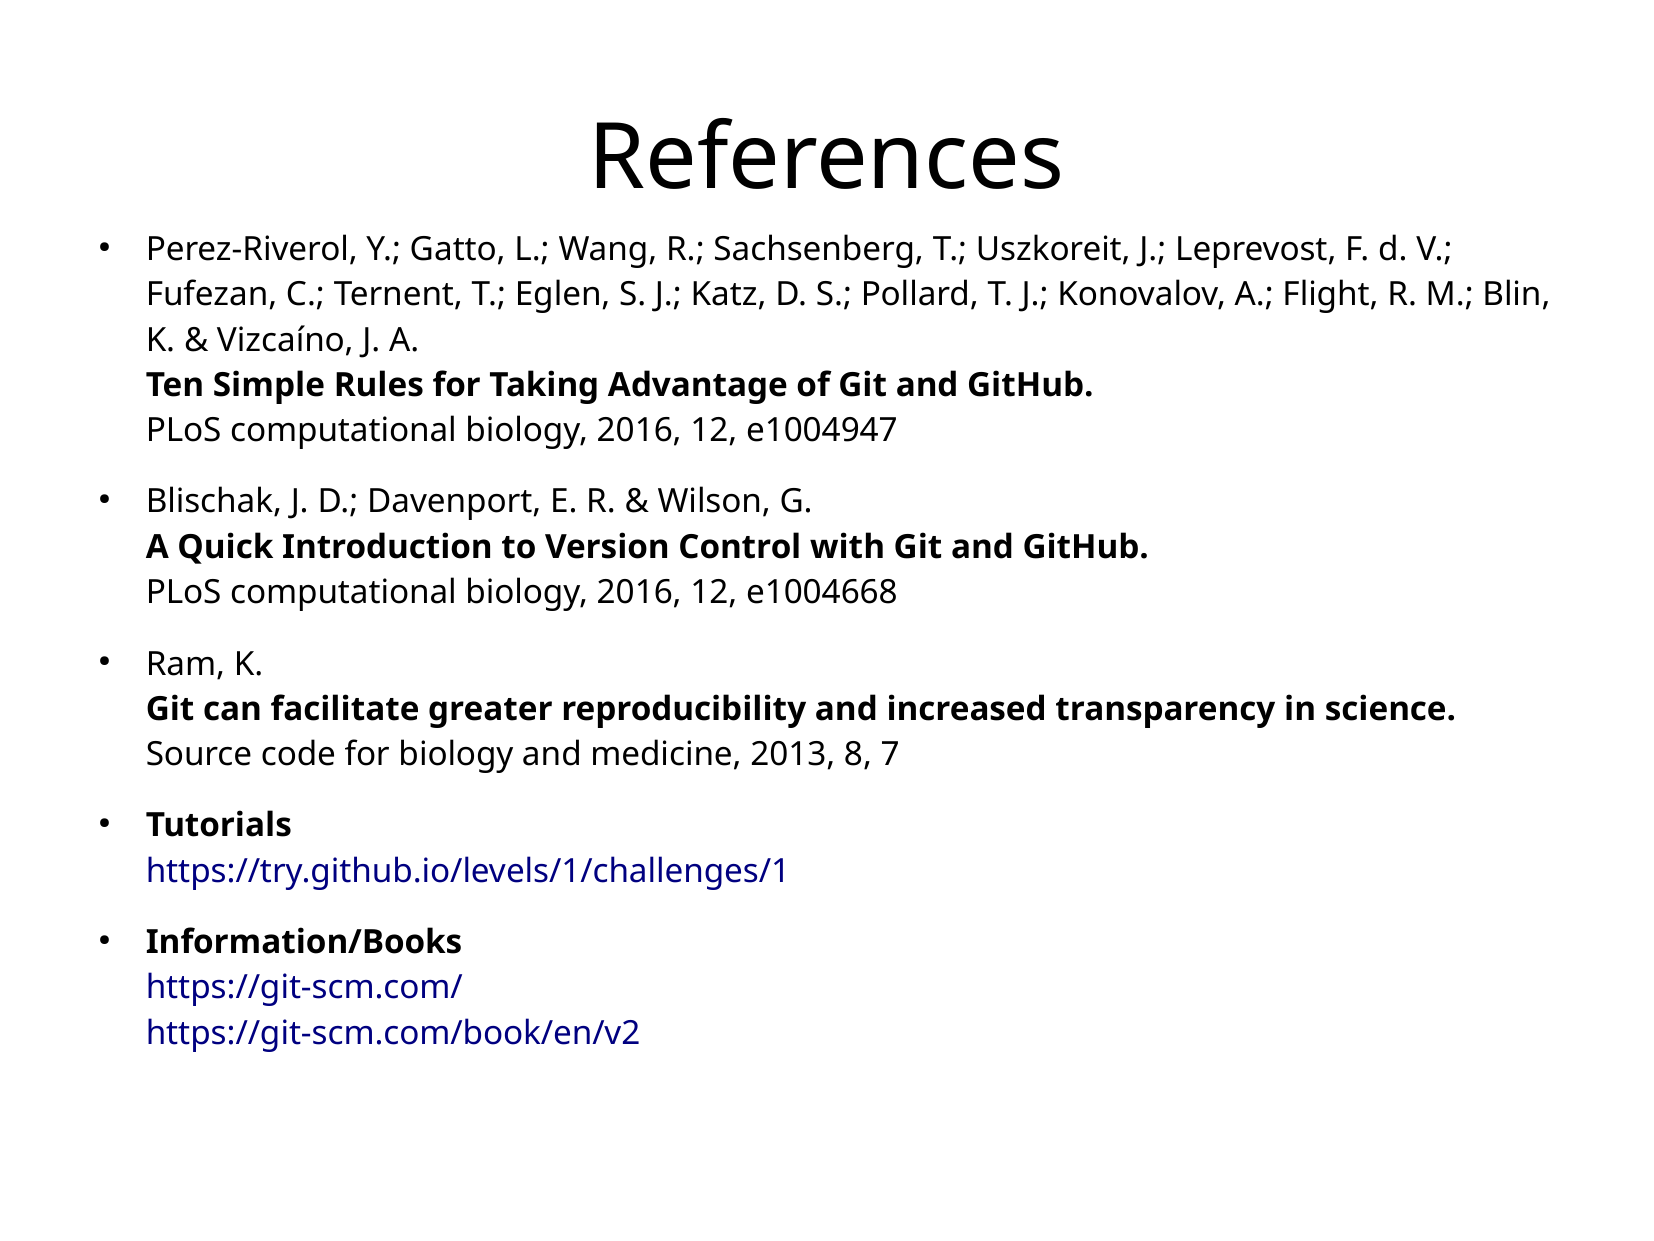

# References
Perez-Riverol, Y.; Gatto, L.; Wang, R.; Sachsenberg, T.; Uszkoreit, J.; Leprevost, F. d. V.; Fufezan, C.; Ternent, T.; Eglen, S. J.; Katz, D. S.; Pollard, T. J.; Konovalov, A.; Flight, R. M.; Blin, K. & Vizcaíno, J. A.
Ten Simple Rules for Taking Advantage of Git and GitHub.
PLoS computational biology, 2016, 12, e1004947
Blischak, J. D.; Davenport, E. R. & Wilson, G.
A Quick Introduction to Version Control with Git and GitHub.
PLoS computational biology, 2016, 12, e1004668
Ram, K.
Git can facilitate greater reproducibility and increased transparency in science.
Source code for biology and medicine, 2013, 8, 7
Tutorials
https://try.github.io/levels/1/challenges/1
Information/Books
https://git-scm.com/
https://git-scm.com/book/en/v2